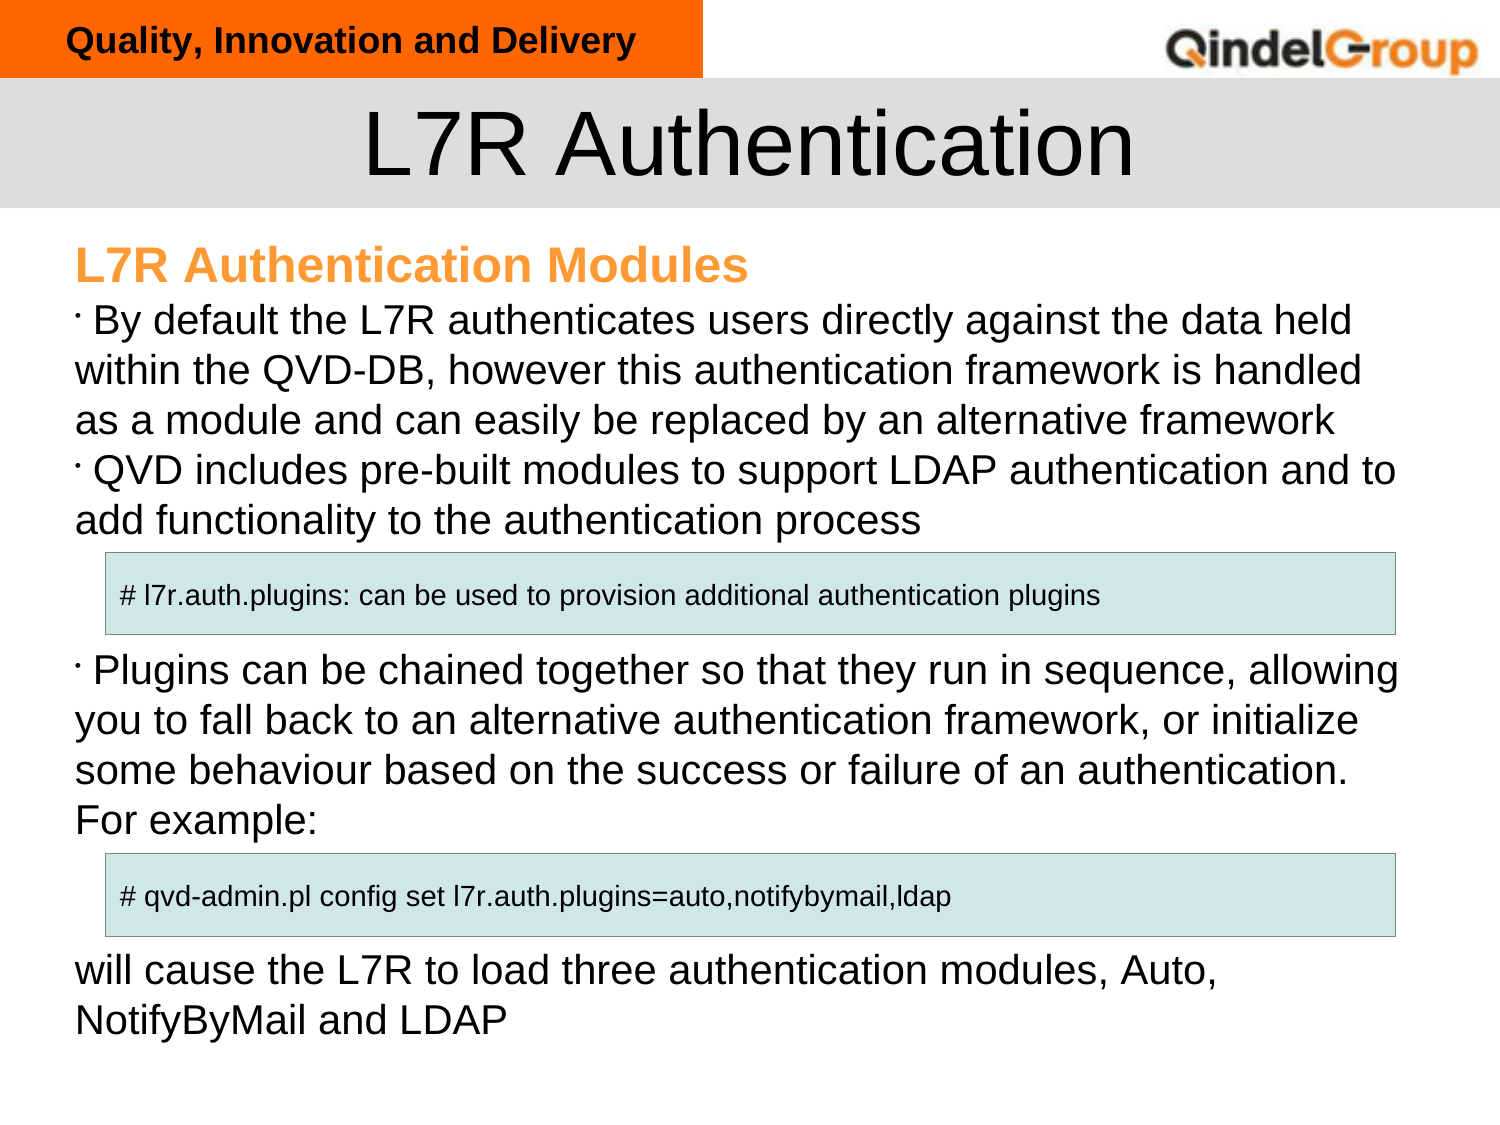

# L7R Authentication
L7R Authentication Modules
 By default the L7R authenticates users directly against the data held within the QVD-DB, however this authentication framework is handled as a module and can easily be replaced by an alternative framework
 QVD includes pre-built modules to support LDAP authentication and to add functionality to the authentication process
 Plugins can be chained together so that they run in sequence, allowing you to fall back to an alternative authentication framework, or initialize some behaviour based on the success or failure of an authentication. For example:
will cause the L7R to load three authentication modules, Auto, NotifyByMail and LDAP
# l7r.auth.plugins: can be used to provision additional authentication plugins
# qvd-admin.pl config set l7r.auth.plugins=auto,notifybymail,ldap